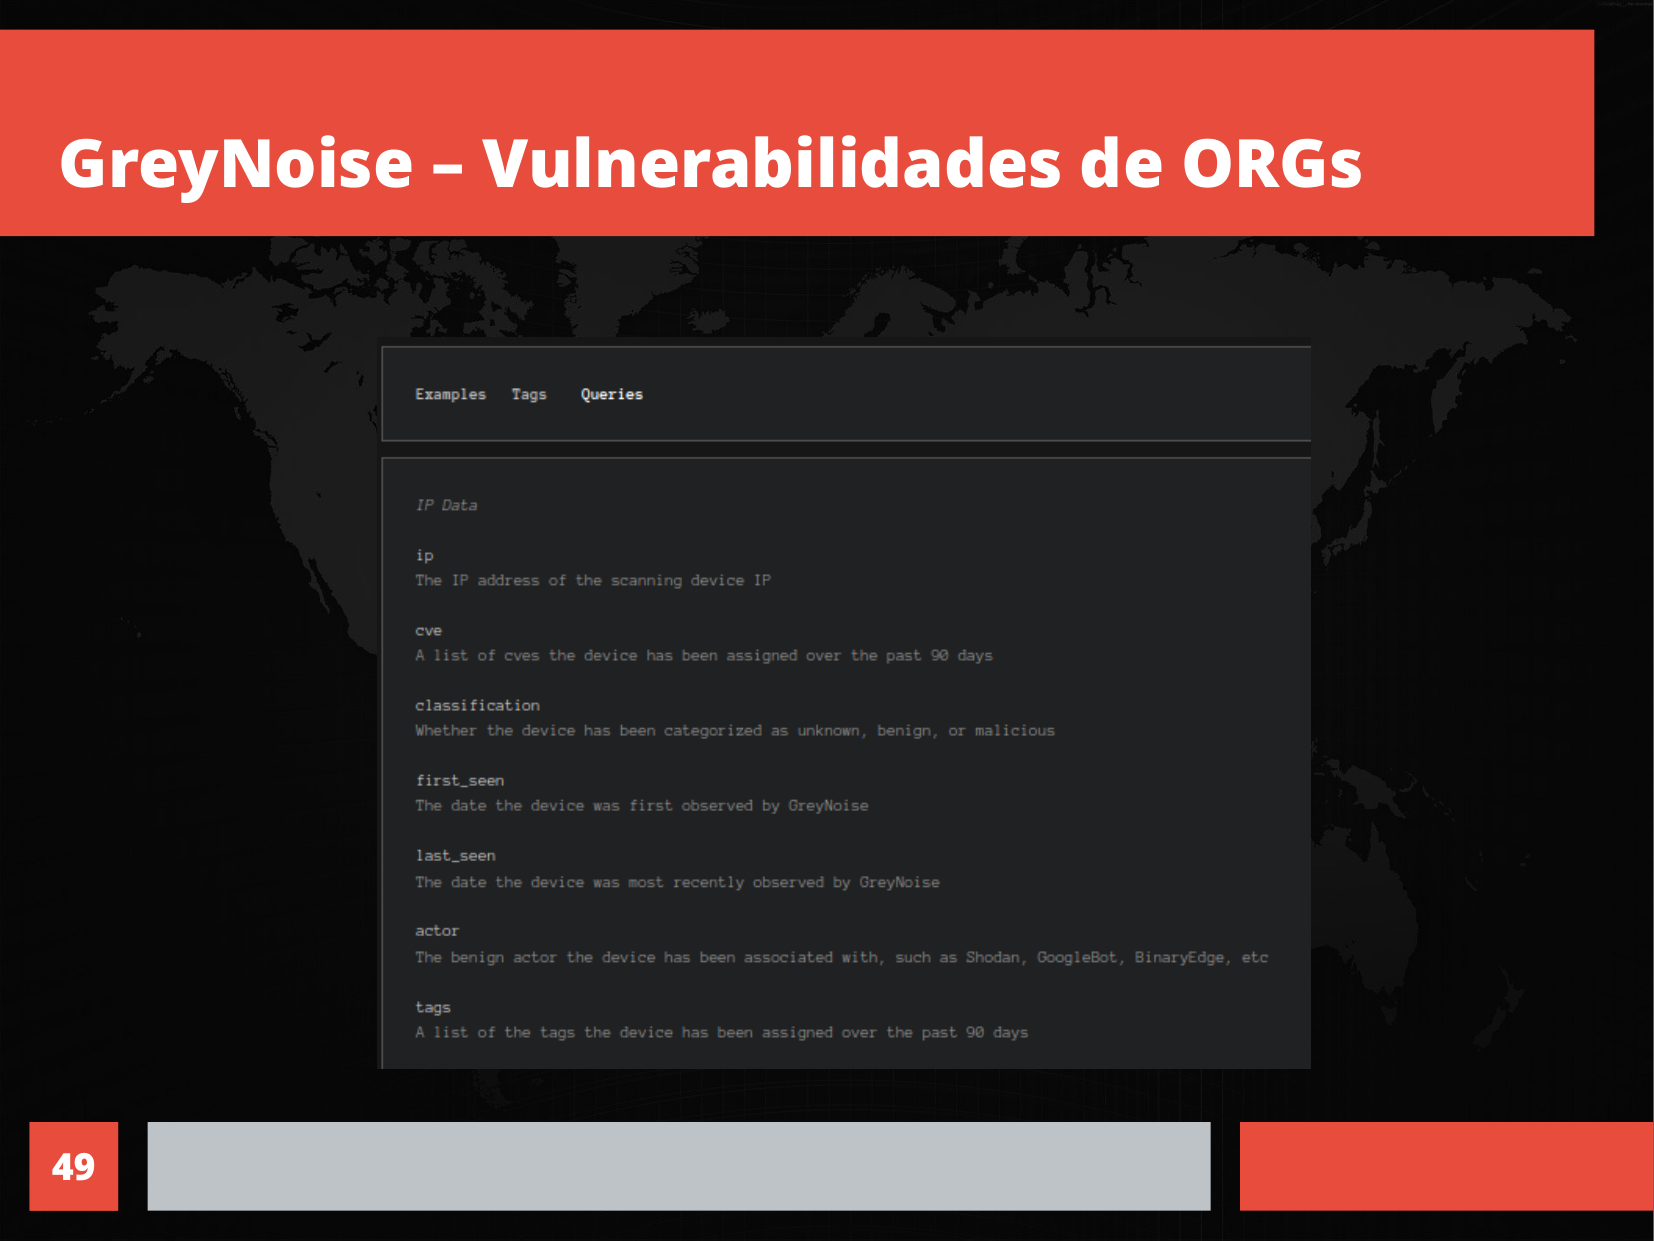

# GreyNoise – Vulnerabilidades de ORGs
49